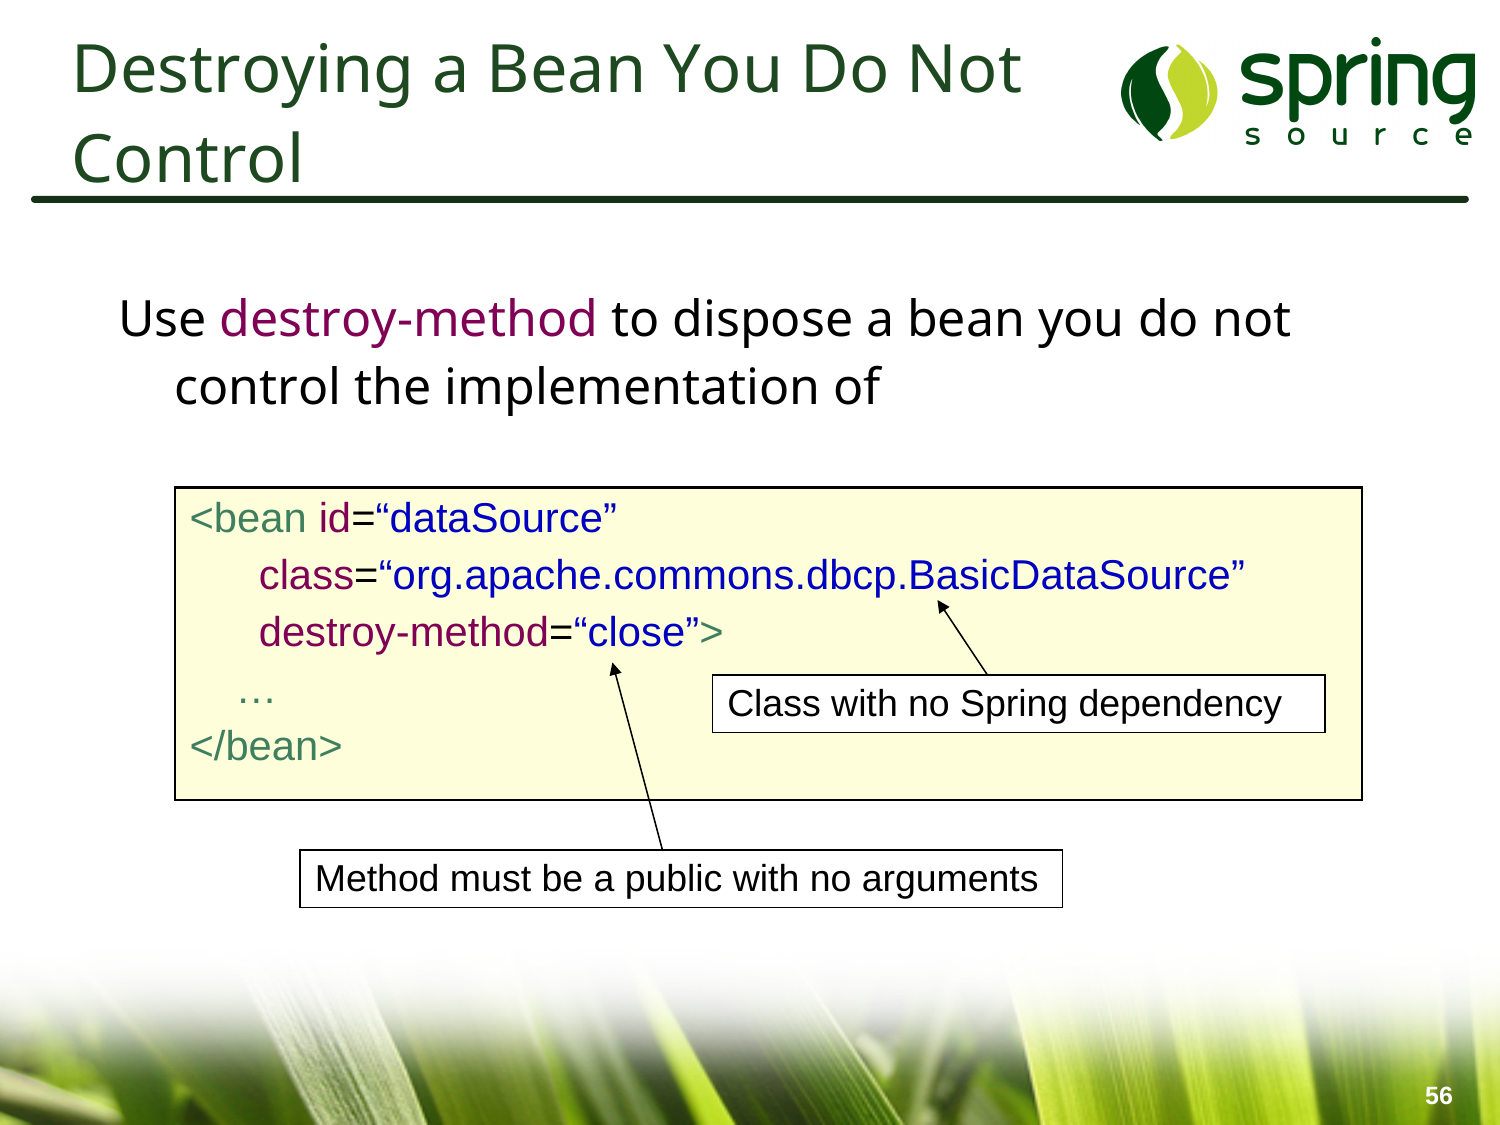

# Destroying a Bean You Do Not Control
Use destroy-method to dispose a bean you do not control the implementation of
<bean id=“dataSource”
 class=“org.apache.commons.dbcp.BasicDataSource”
 destroy-method=“close”>
 …
</bean>
Class with no Spring dependency
Method must be a public with no arguments